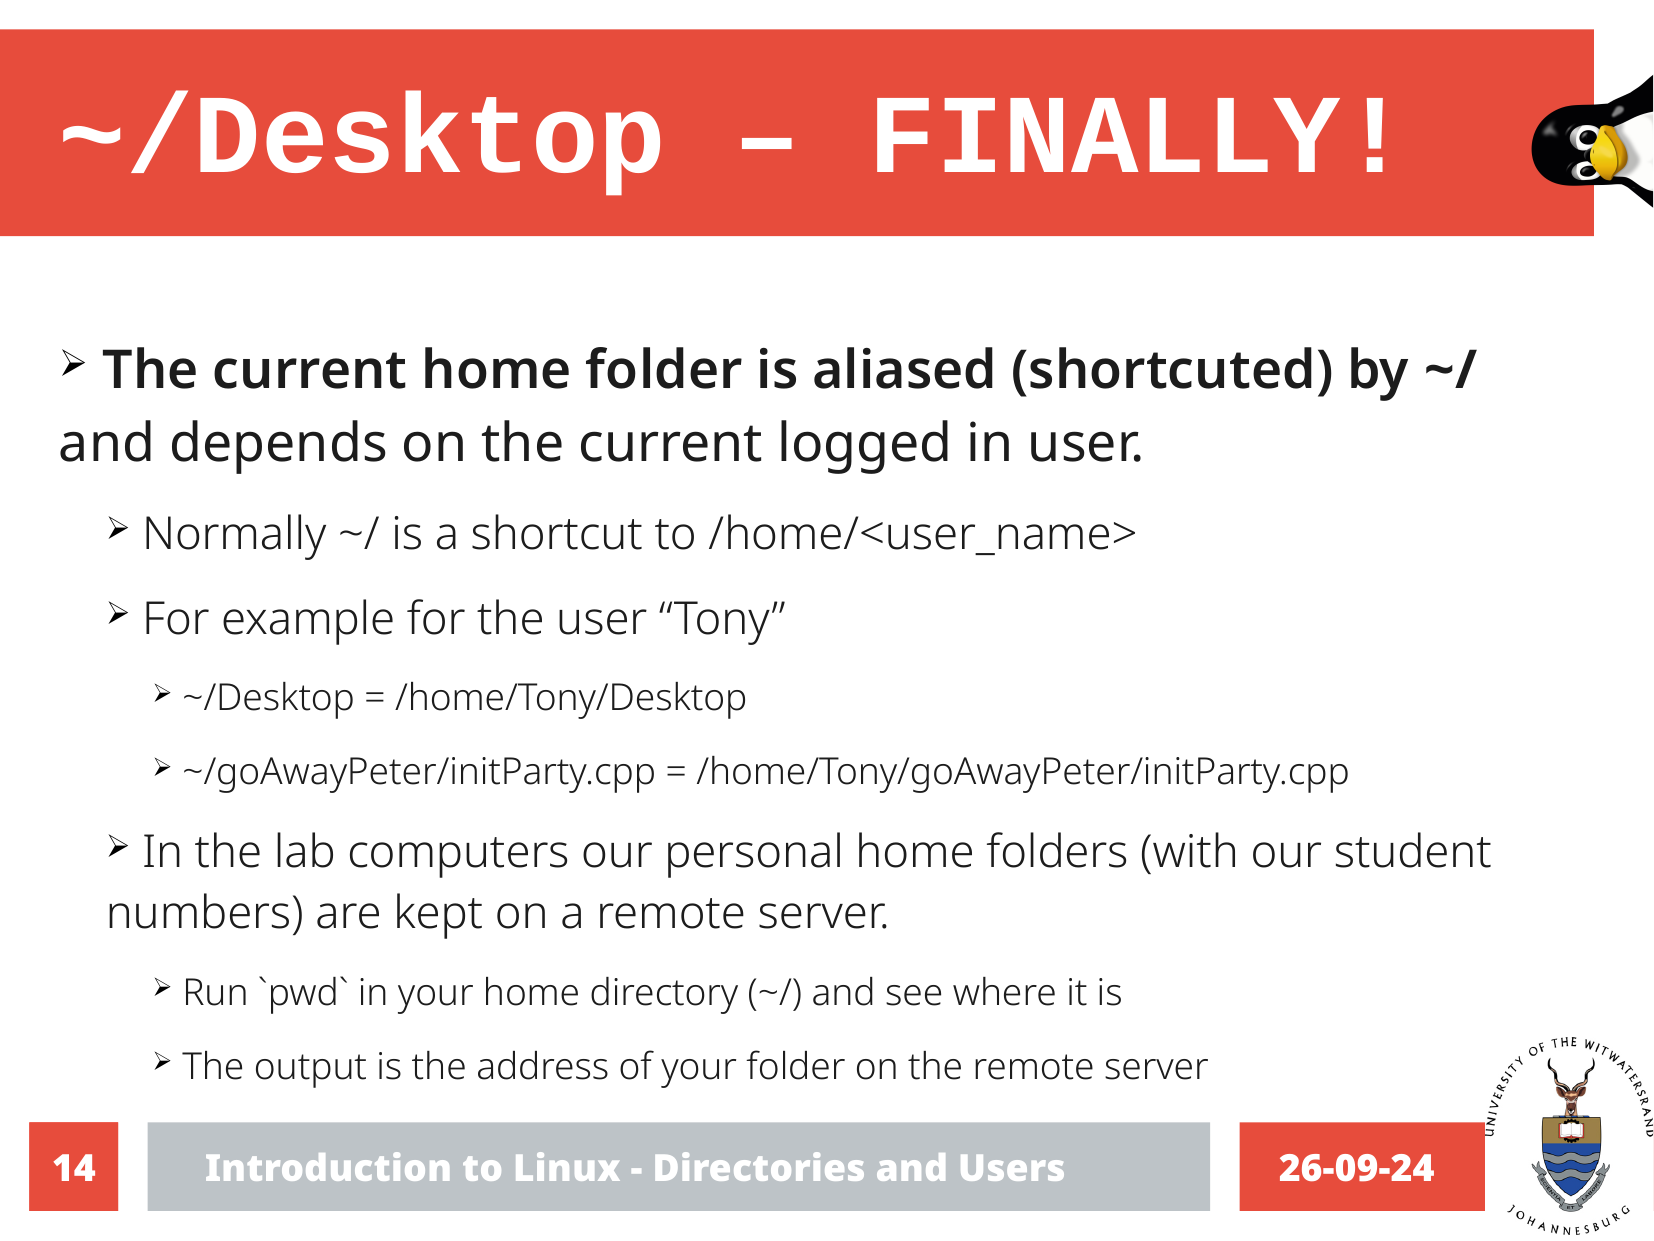

# ~/Desktop – FINALLY!
 The current home folder is aliased (shortcuted) by ~/ and depends on the current logged in user.
 Normally ~/ is a shortcut to /home/<user_name>
 For example for the user “Tony”
 ~/Desktop = /home/Tony/Desktop
 ~/goAwayPeter/initParty.cpp = /home/Tony/goAwayPeter/initParty.cpp
 In the lab computers our personal home folders (with our student numbers) are kept on a remote server.
 Run `pwd` in your home directory (~/) and see where it is
 The output is the address of your folder on the remote server
14
 Introduction to Linux - Directories and Users